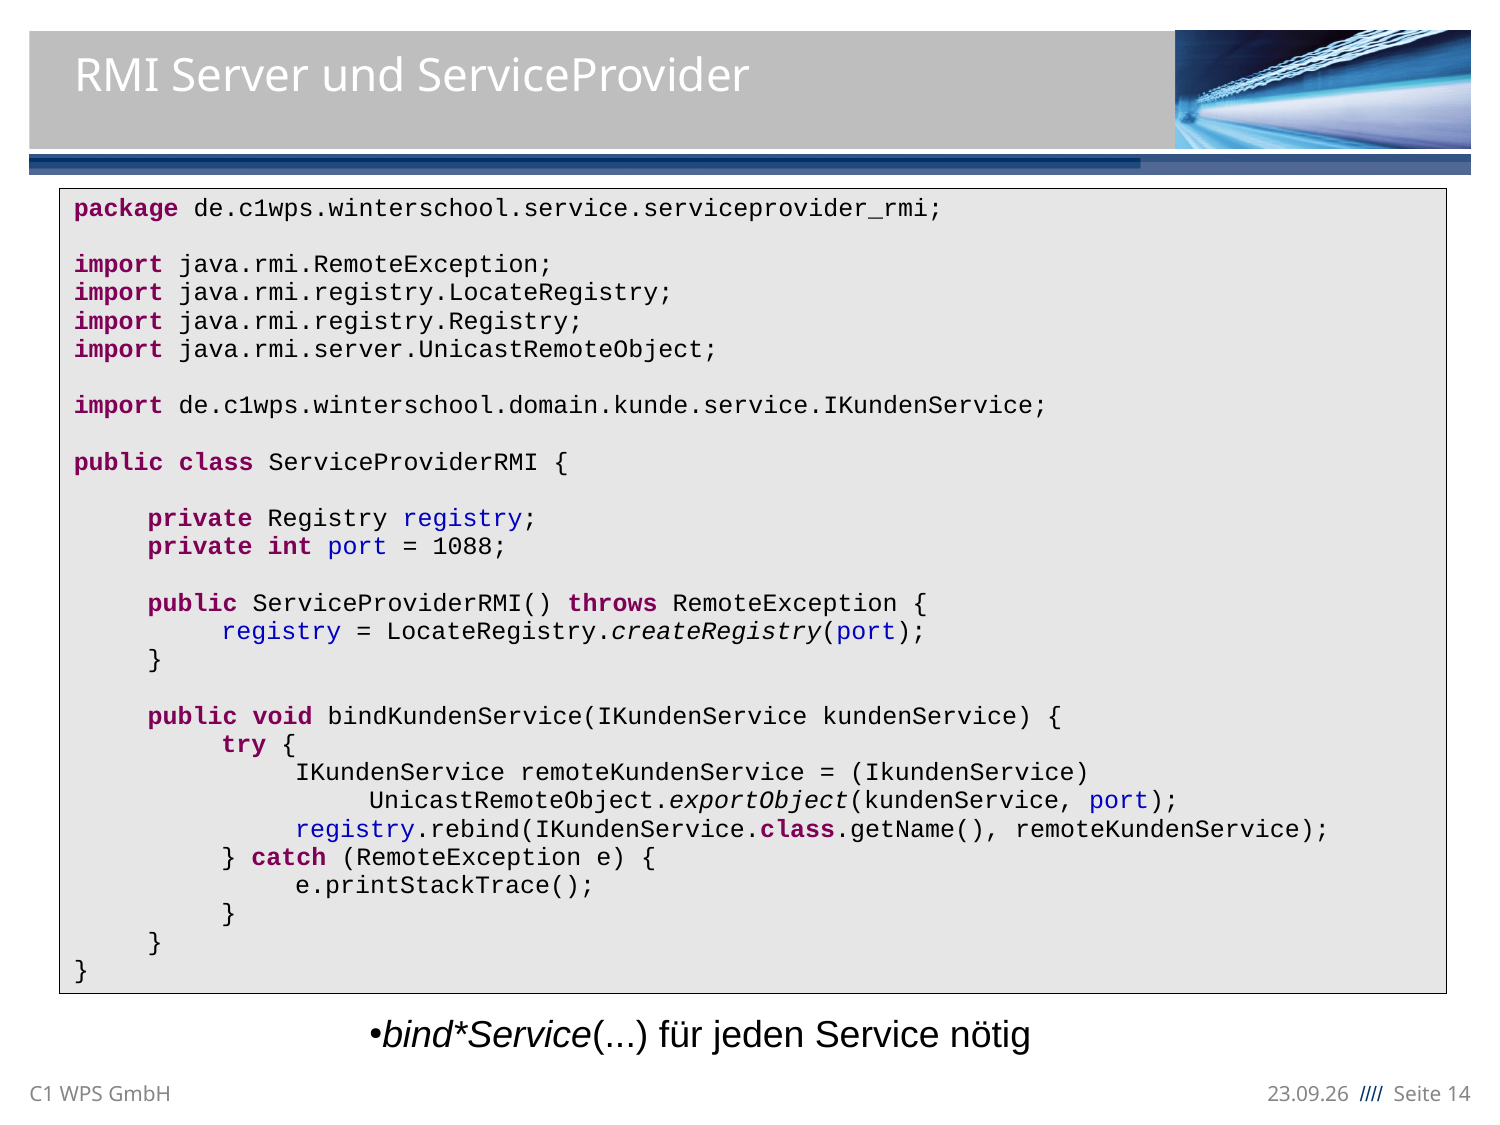

RMI Server und ServiceProvider
#
package de.c1wps.winterschool.service.serviceprovider_rmi;
import java.rmi.RemoteException;
import java.rmi.registry.LocateRegistry;
import java.rmi.registry.Registry;
import java.rmi.server.UnicastRemoteObject;
import de.c1wps.winterschool.domain.kunde.service.IKundenService;
public class ServiceProviderRMI {
	private Registry registry;
	private int port = 1088;
	public ServiceProviderRMI() throws RemoteException {
		registry = LocateRegistry.createRegistry(port);
	}
	public void bindKundenService(IKundenService kundenService) {
		try {
			IKundenService remoteKundenService = (IkundenService)
				UnicastRemoteObject.exportObject(kundenService, port);
			registry.rebind(IKundenService.class.getName(), remoteKundenService);
		} catch (RemoteException e) {
			e.printStackTrace();
		}
	}
}
bind*Service(...) für jeden Service nötig